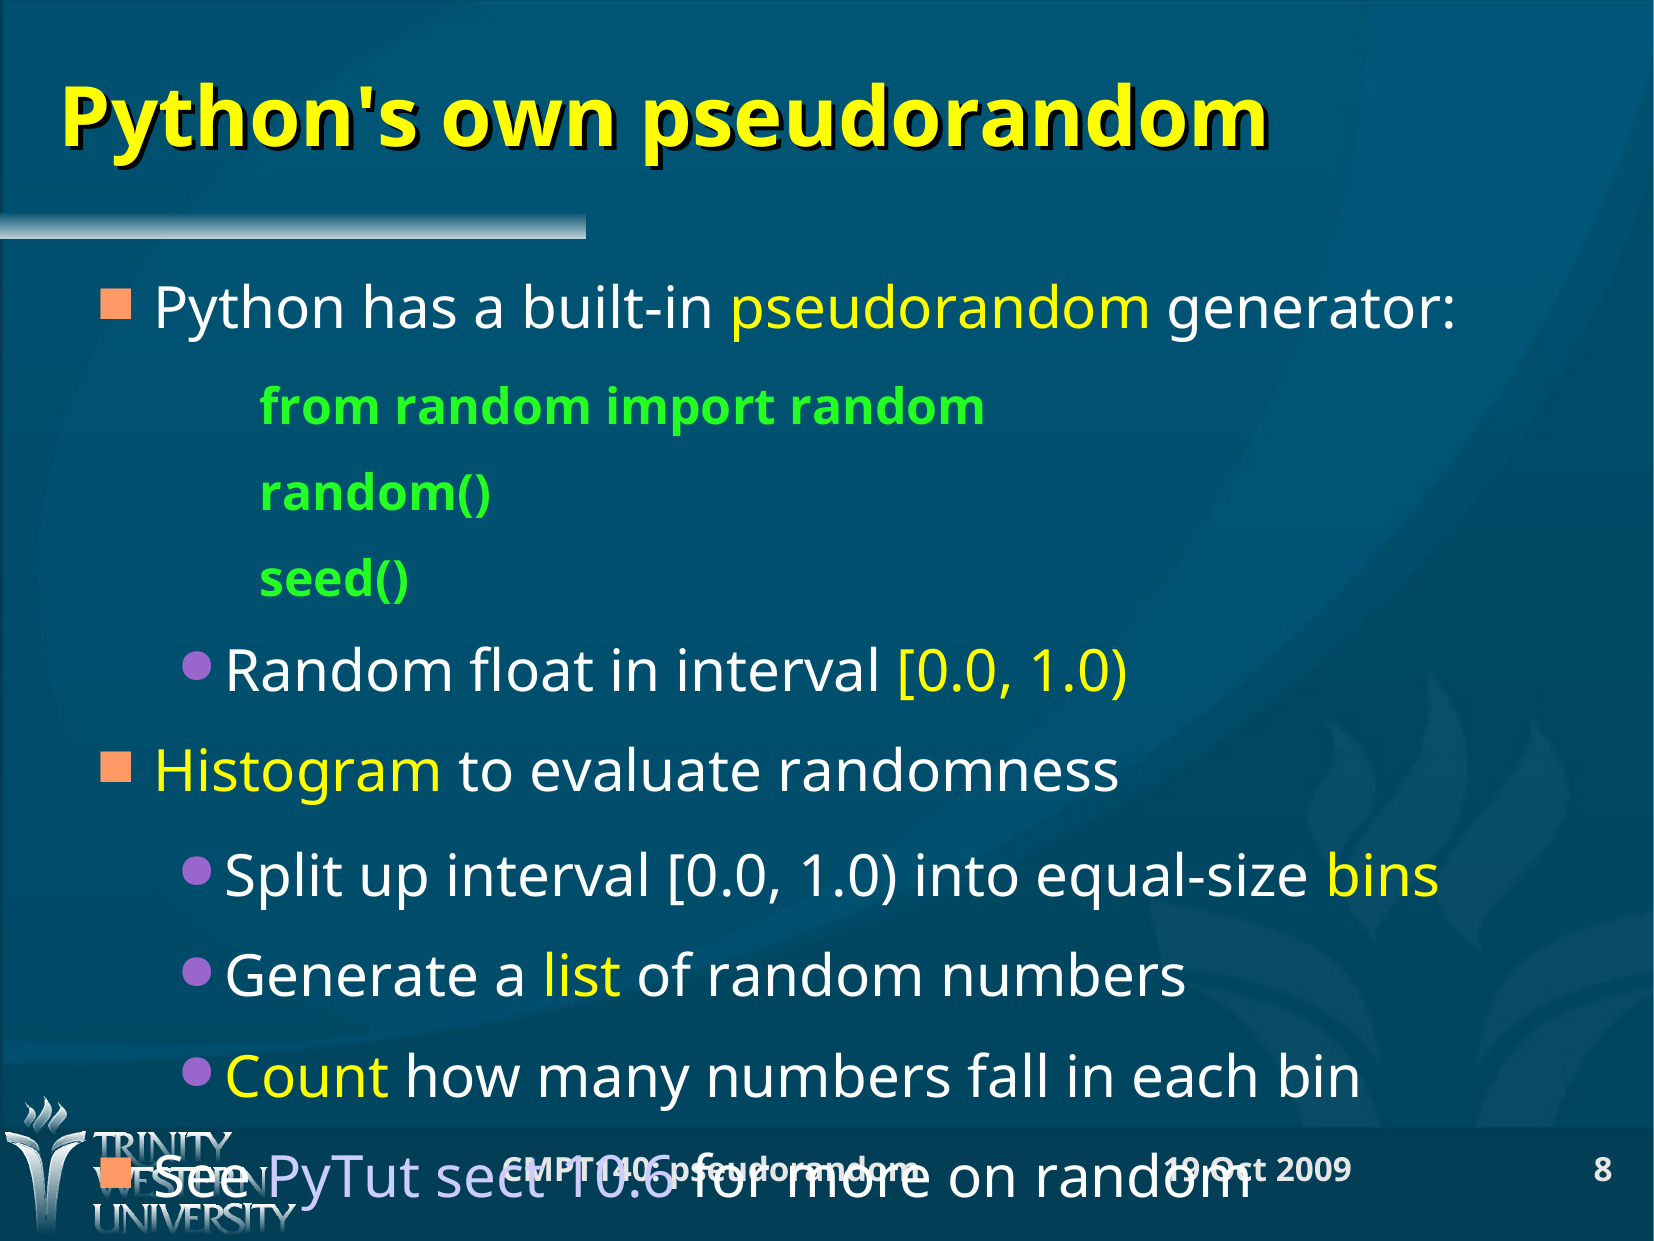

# Python's own pseudorandom
Python has a built-in pseudorandom generator:
from random import random
random()
seed()
Random float in interval [0.0, 1.0)
Histogram to evaluate randomness
Split up interval [0.0, 1.0) into equal-size bins
Generate a list of random numbers
Count how many numbers fall in each bin
See PyTut sect 10.6 for more on random
CMPT140: pseudorandom
19 Oct 2009
8